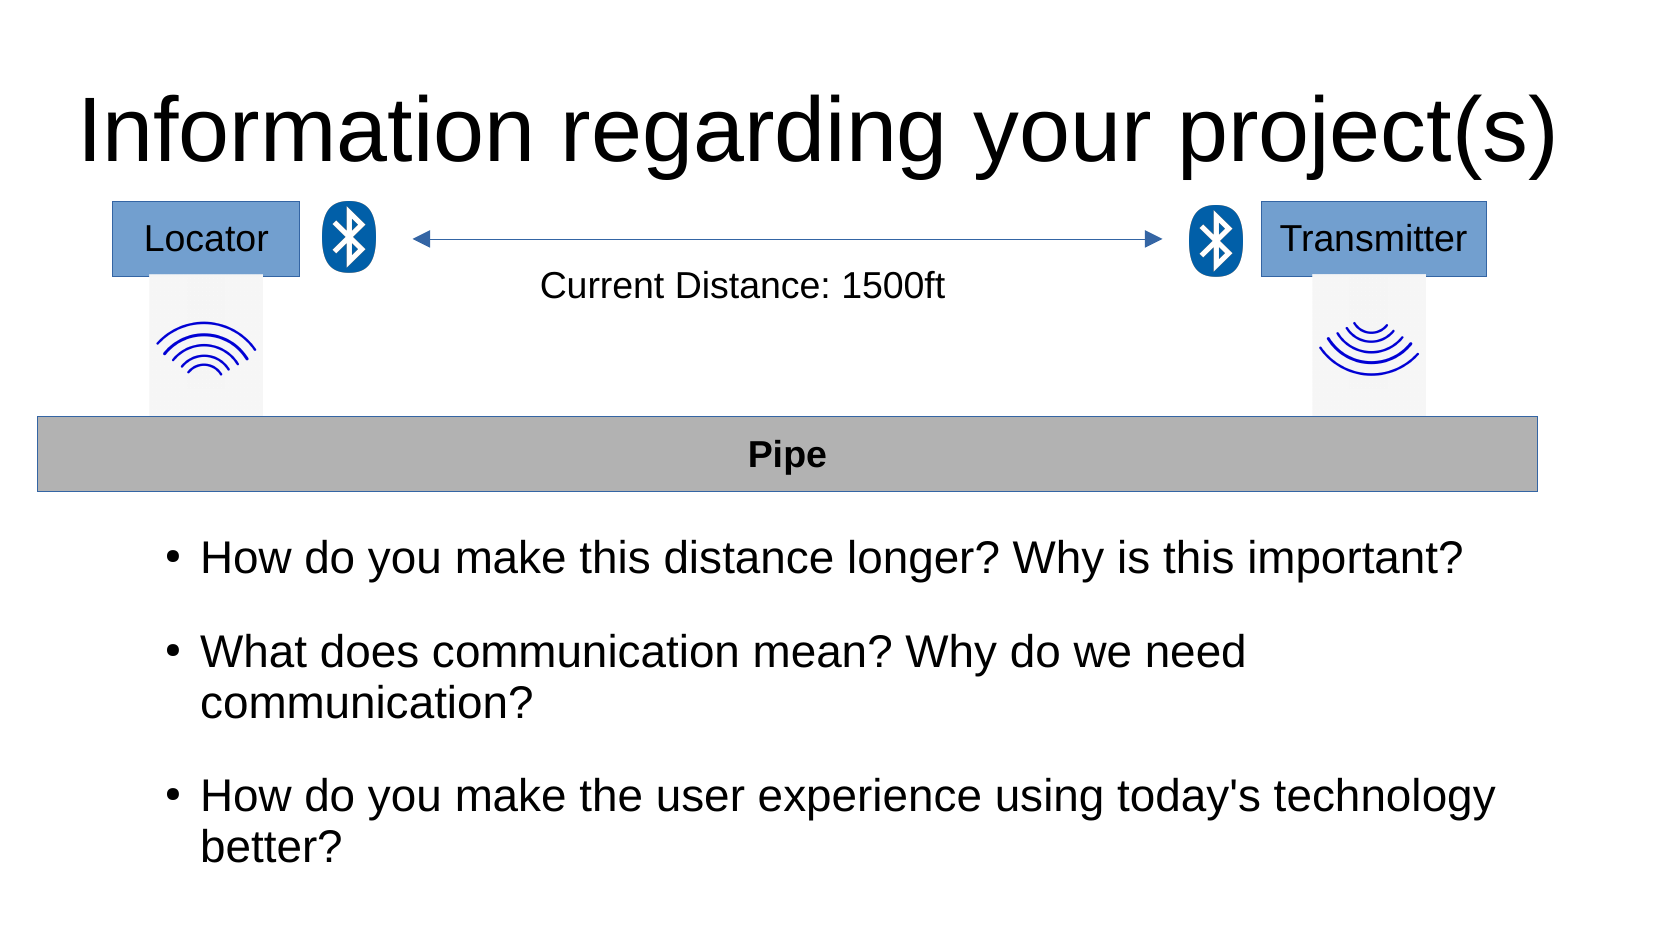

# Information regarding your project(s)
Locator
Transmitter
Current Distance: 1500ft
Pipe
How do you make this distance longer? Why is this important?
What does communication mean? Why do we need communication?
How do you make the user experience using today's technology better?